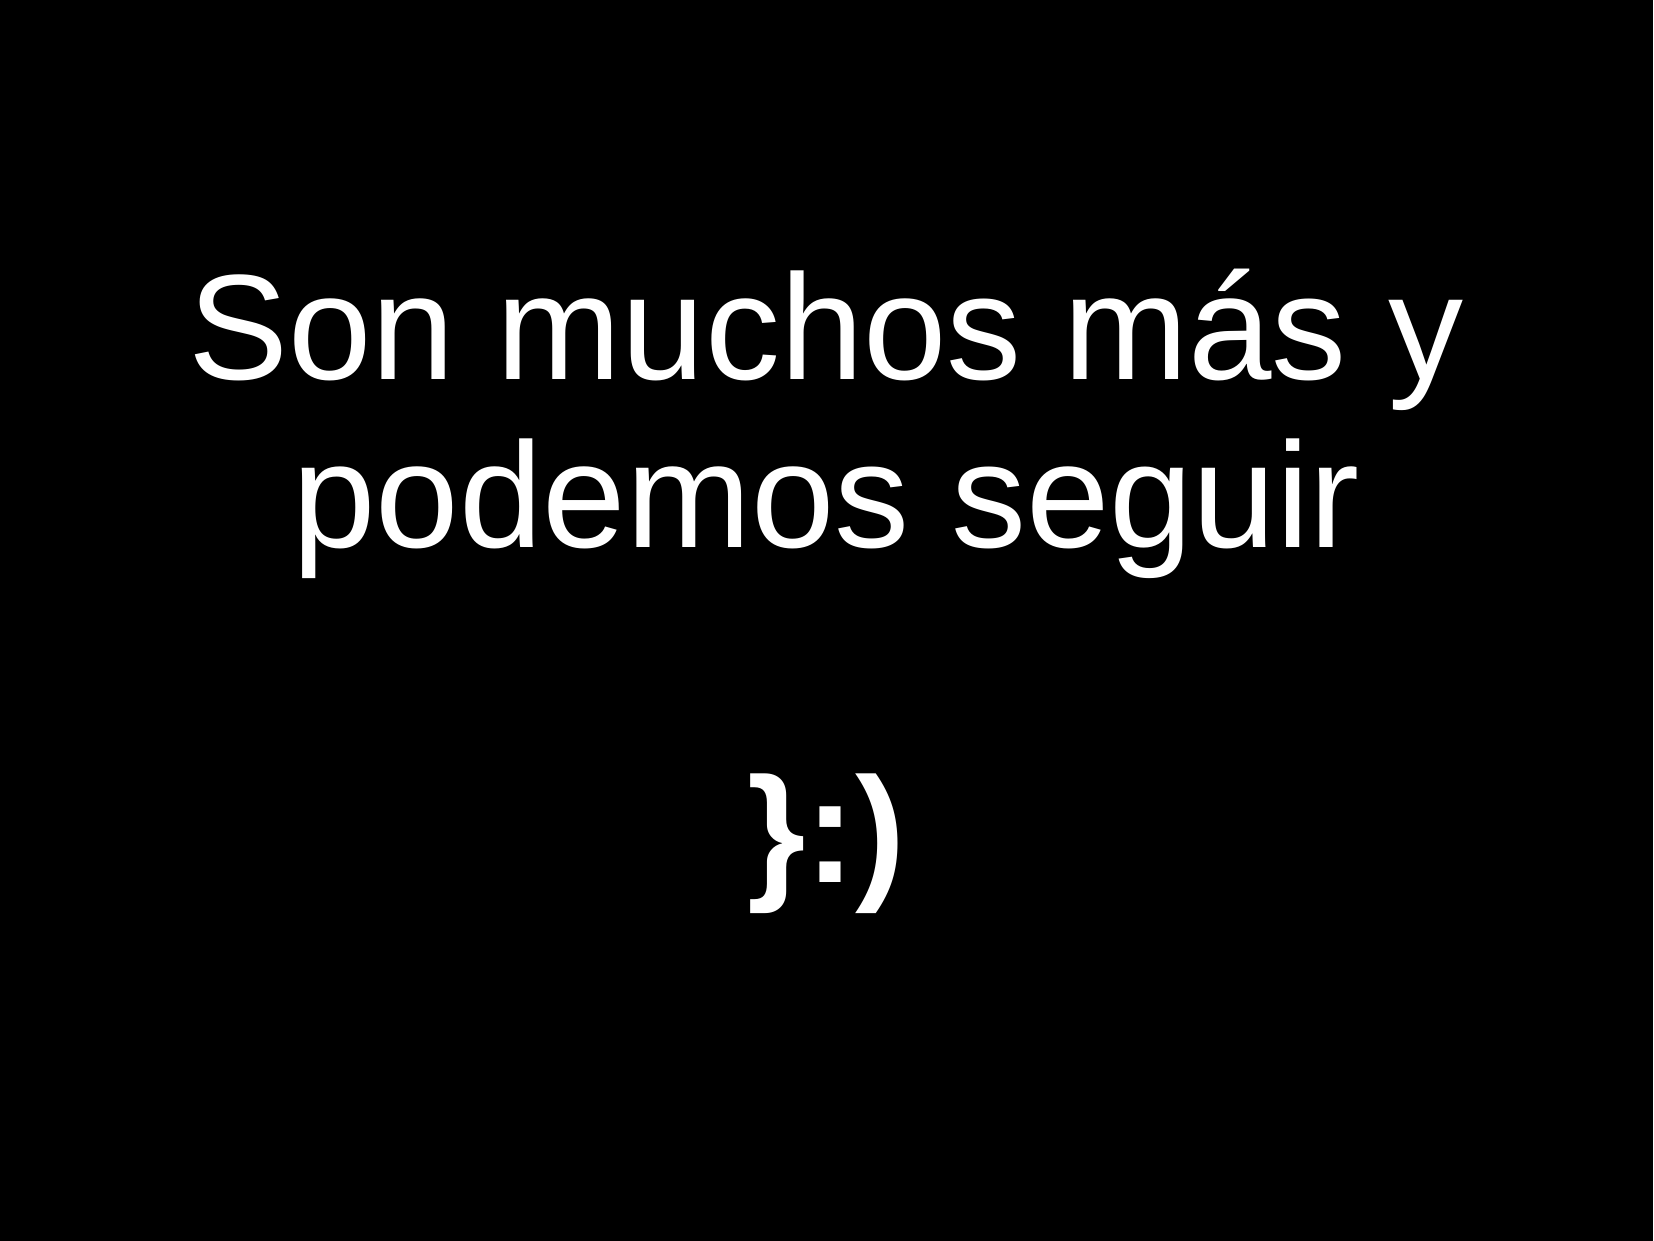

# Son muchos más y podemos seguir }:)